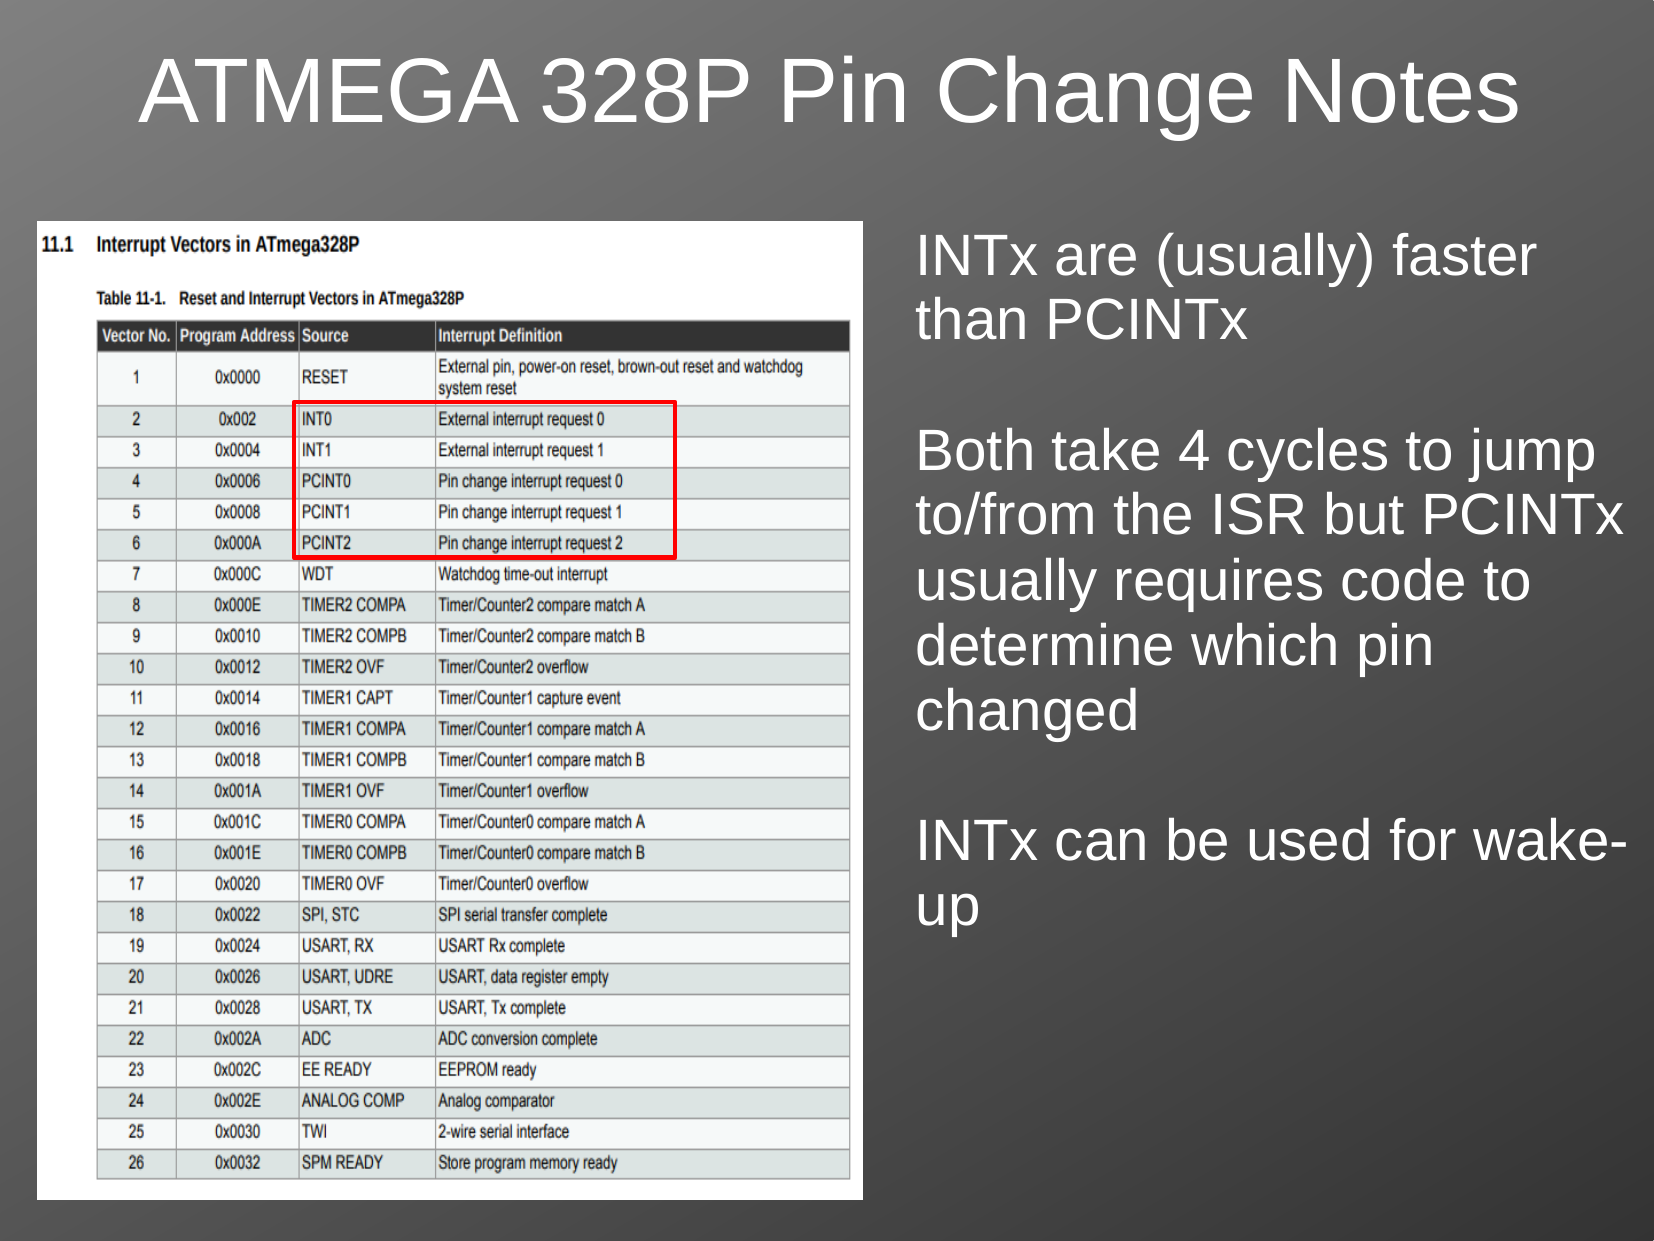

# ATMEGA 328P Pin Change Notes
INTx are (usually) faster than PCINTx
Both take 4 cycles to jump to/from the ISR but PCINTx usually requires code to determine which pin changed
INTx can be used for wake-up